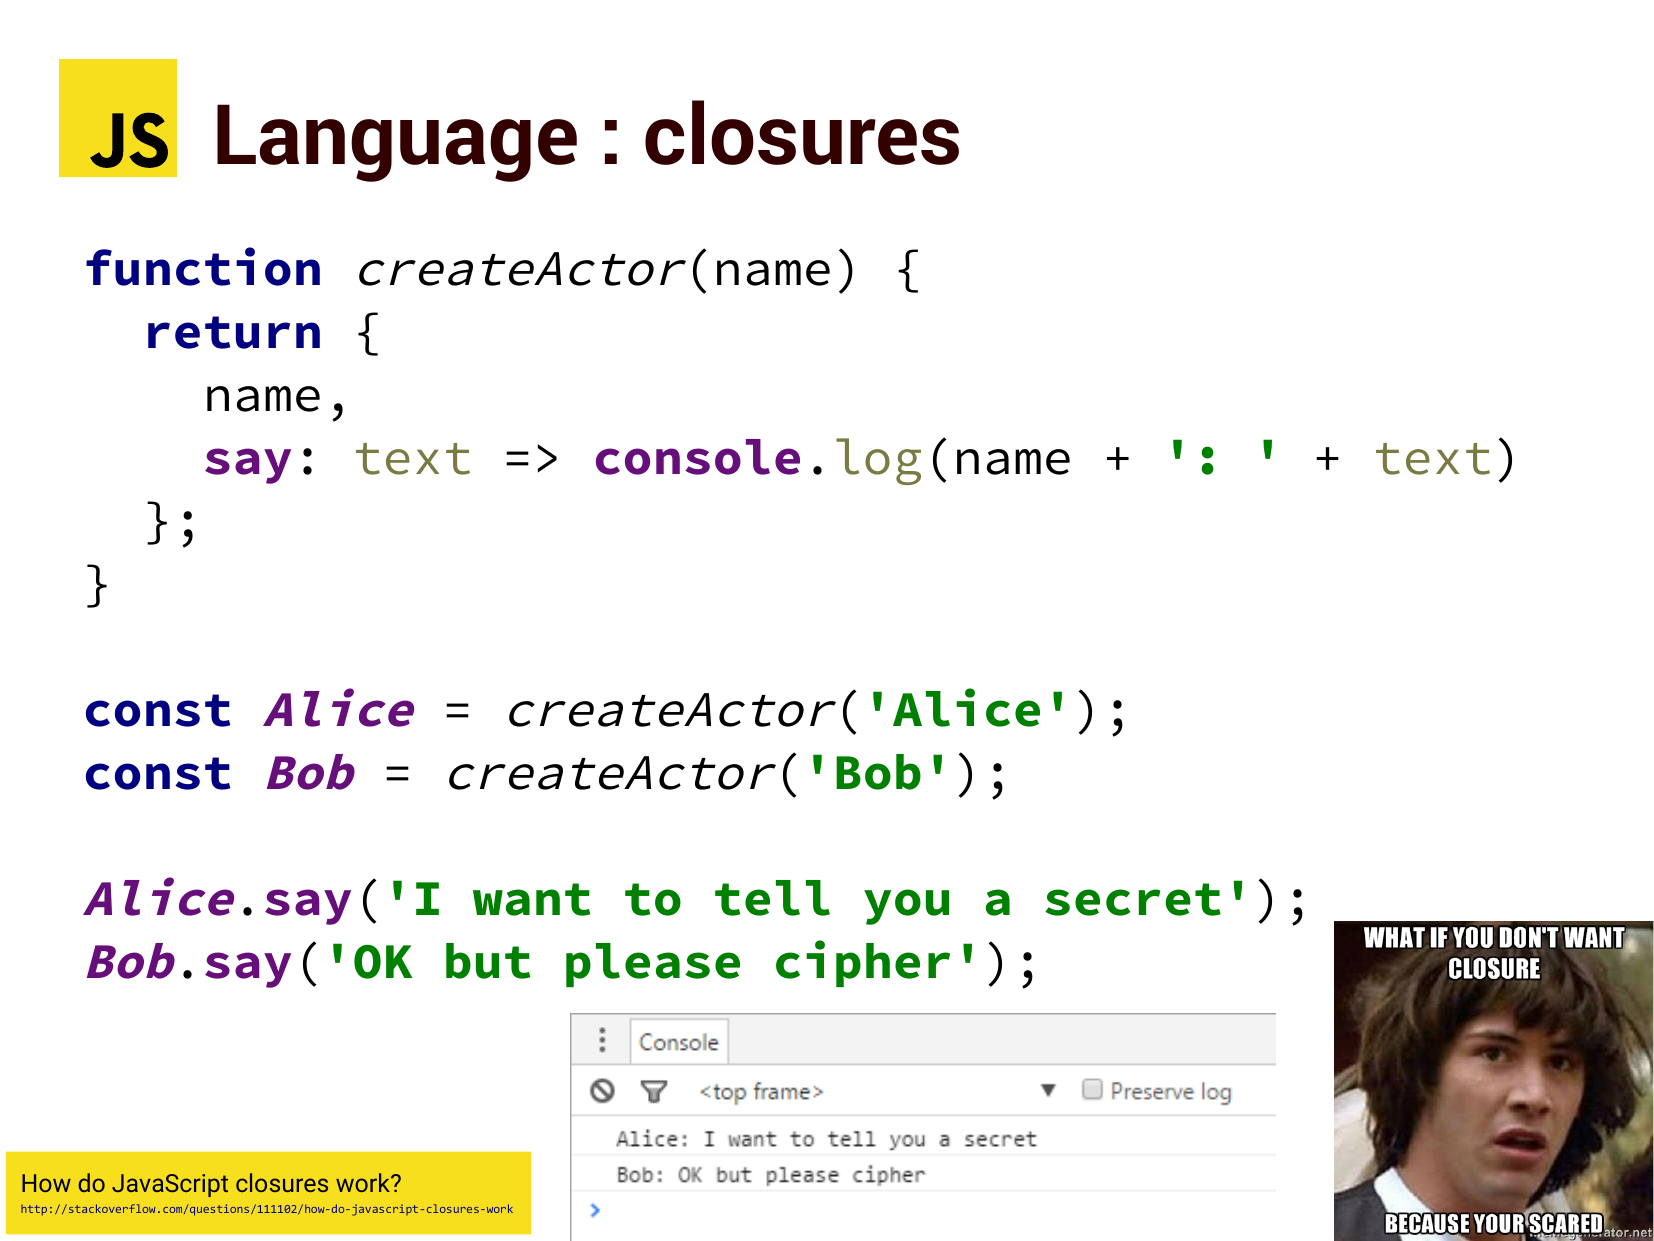

# Language : closures
function createActor(name) {
 return {
 name,
 say: text => console.log(name + ': ' + text)
 };
}
const Alice = createActor('Alice');
const Bob = createActor('Bob');
Alice.say('I want to tell you a secret');
Bob.say('OK but please cipher');
How do JavaScript closures work?
http://stackoverflow.com/questions/111102/how-do-javascript-closures-work